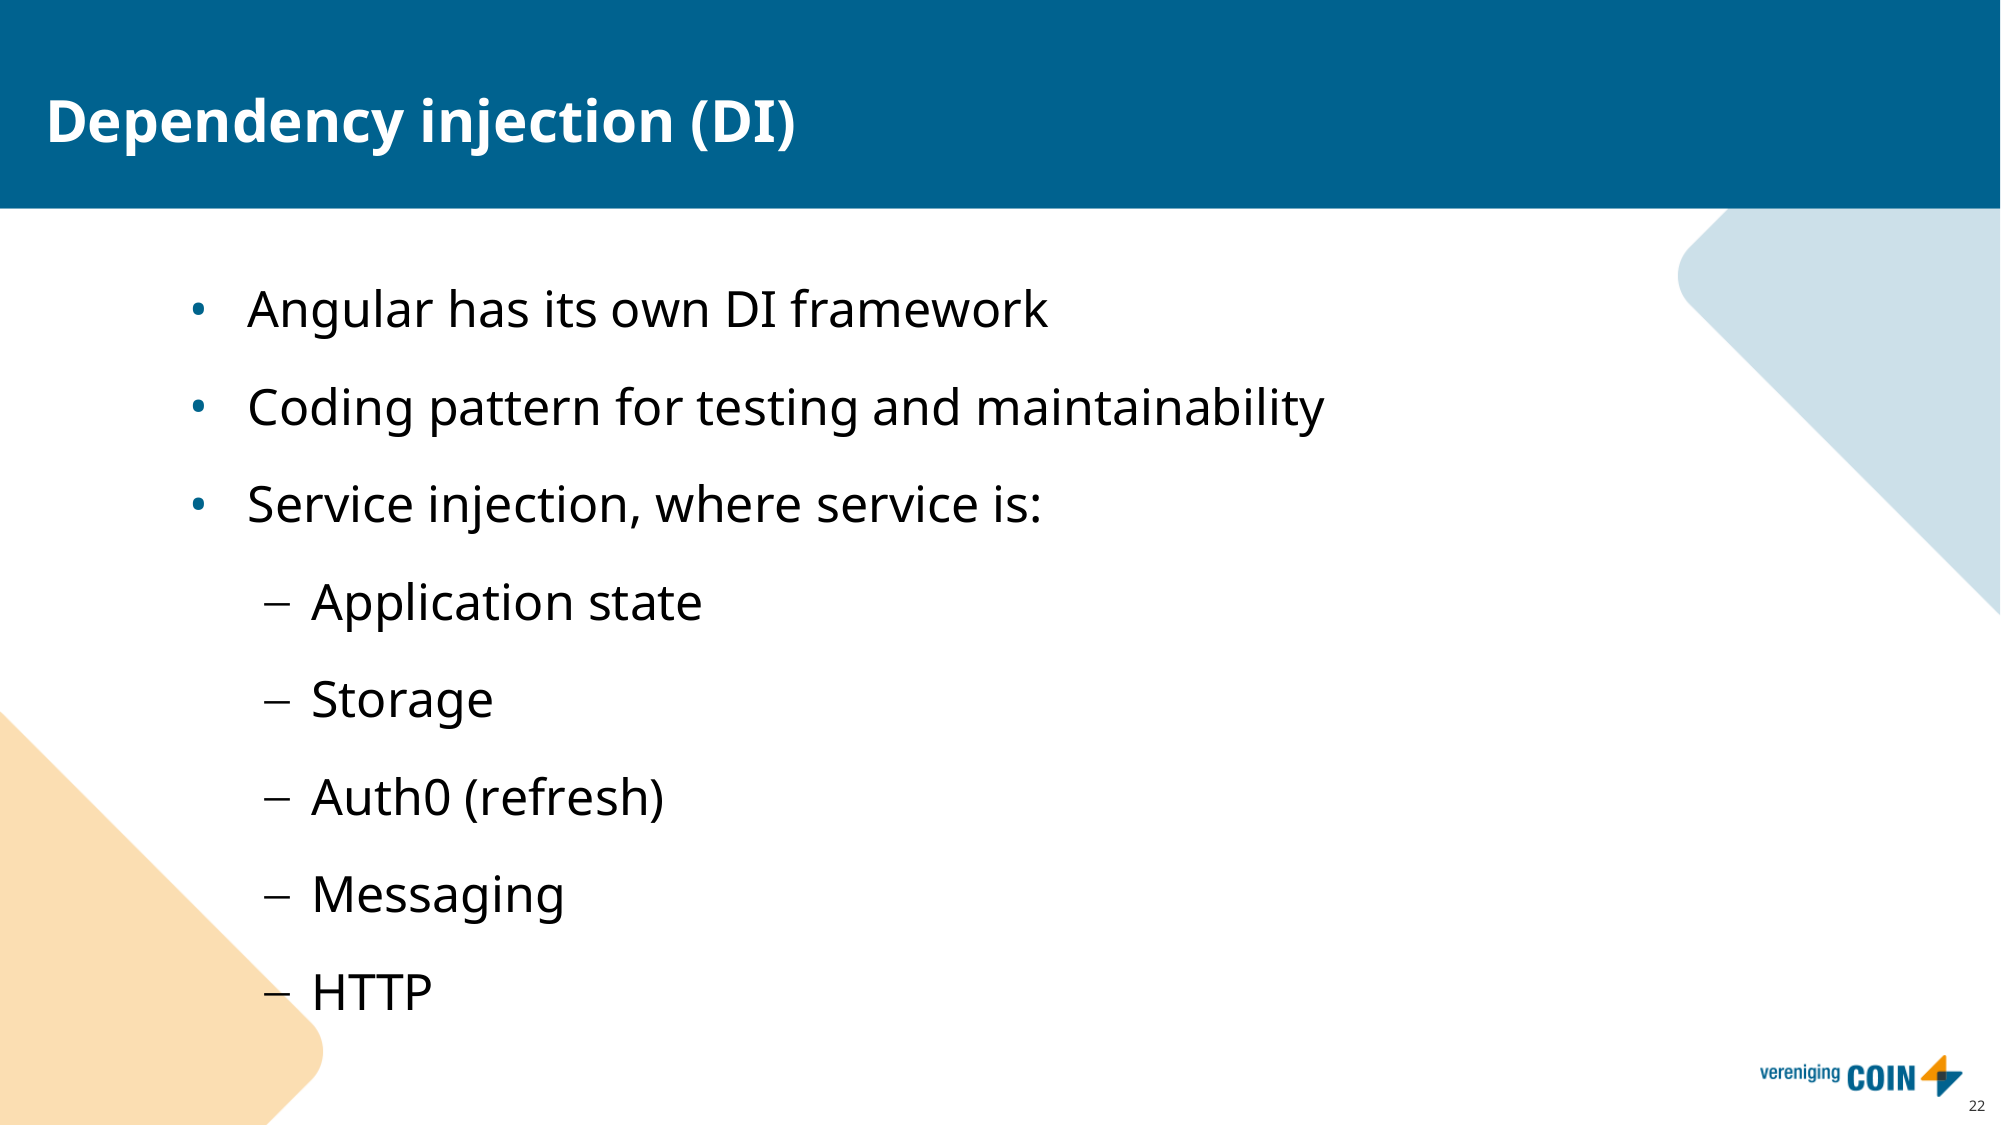

Dependency injection (DI)
Angular has its own DI framework
Coding pattern for testing and maintainability
Service injection, where service is:
Application state
Storage
Auth0 (refresh)
Messaging
HTTP